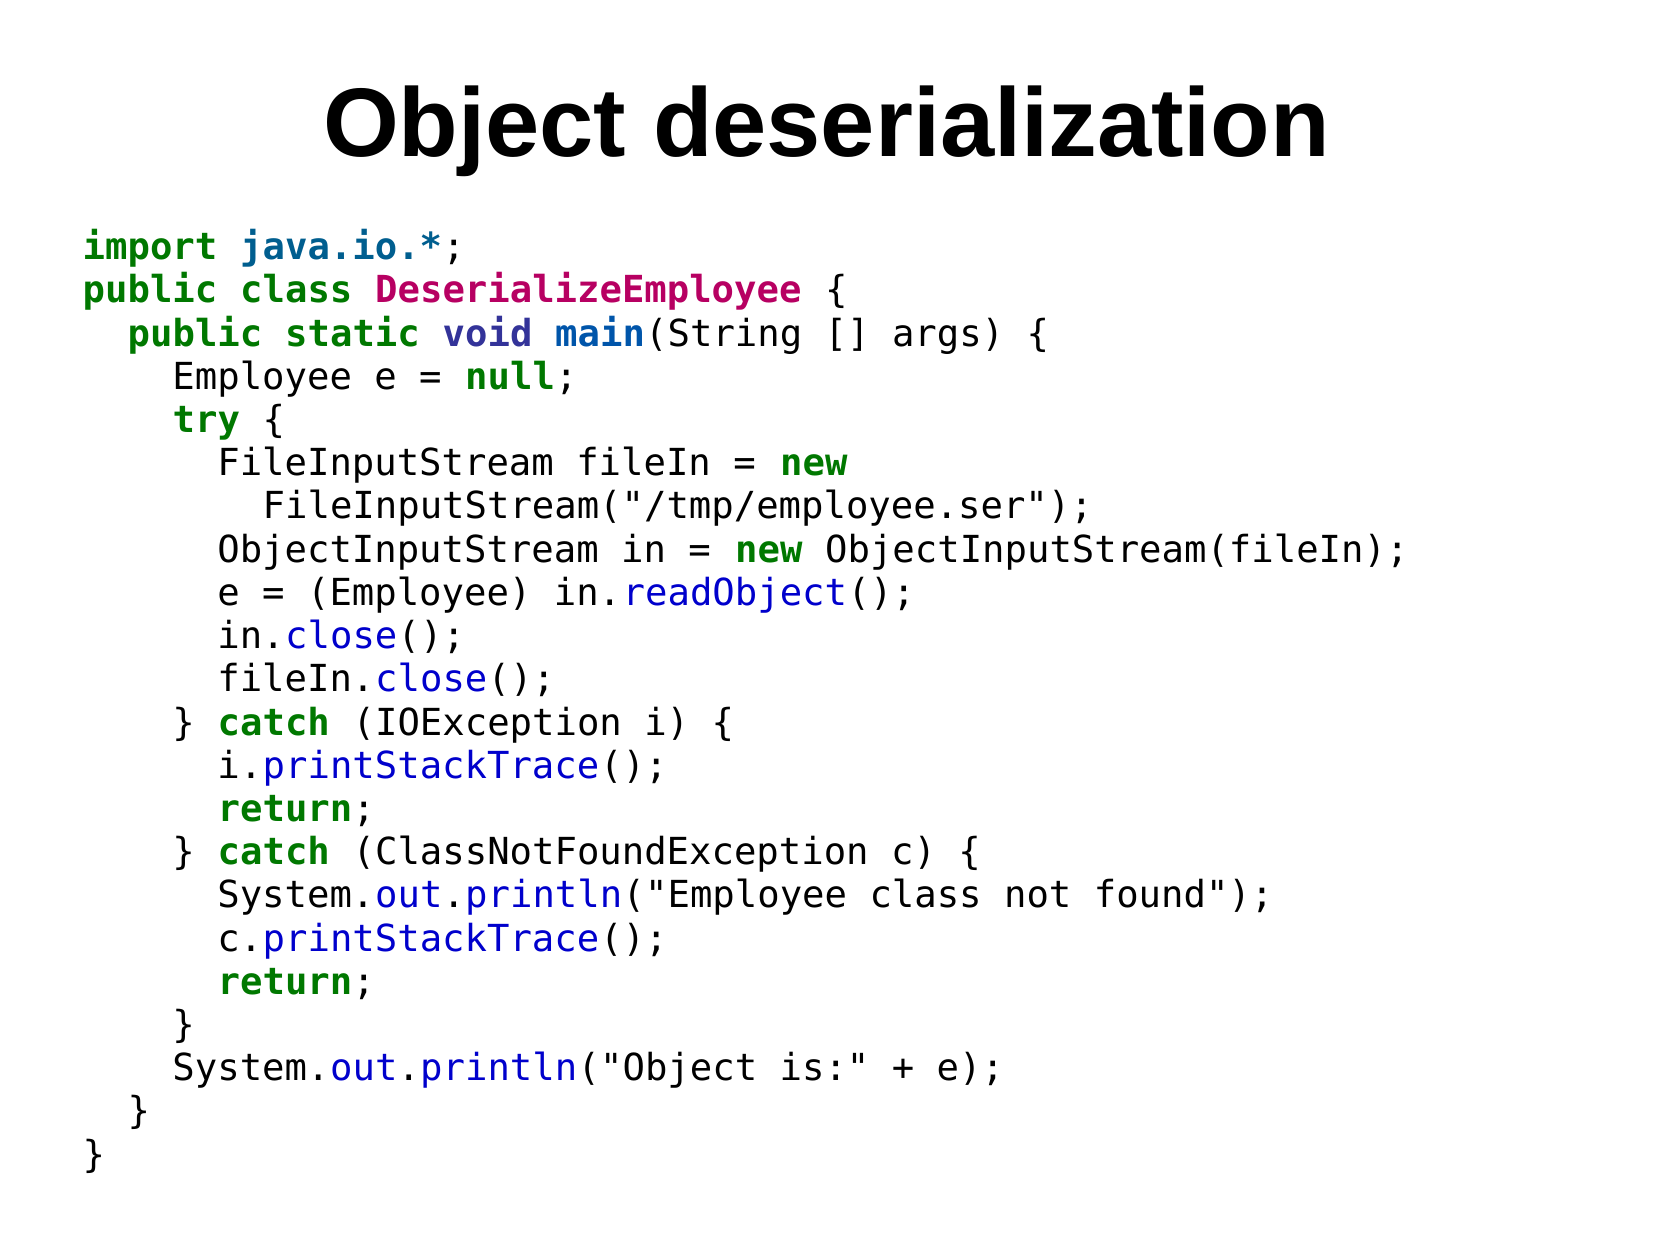

# Object deserialization
import java.io.*;
public class DeserializeEmployee {
 public static void main(String [] args) {
 Employee e = null;
 try {
 FileInputStream fileIn = new
 FileInputStream("/tmp/employee.ser");
 ObjectInputStream in = new ObjectInputStream(fileIn);
 e = (Employee) in.readObject();
 in.close();
 fileIn.close();
 } catch (IOException i) {
 i.printStackTrace();
 return;
 } catch (ClassNotFoundException c) {
 System.out.println("Employee class not found");
 c.printStackTrace();
 return;
 }
 System.out.println("Object is:" + e);
 }
}